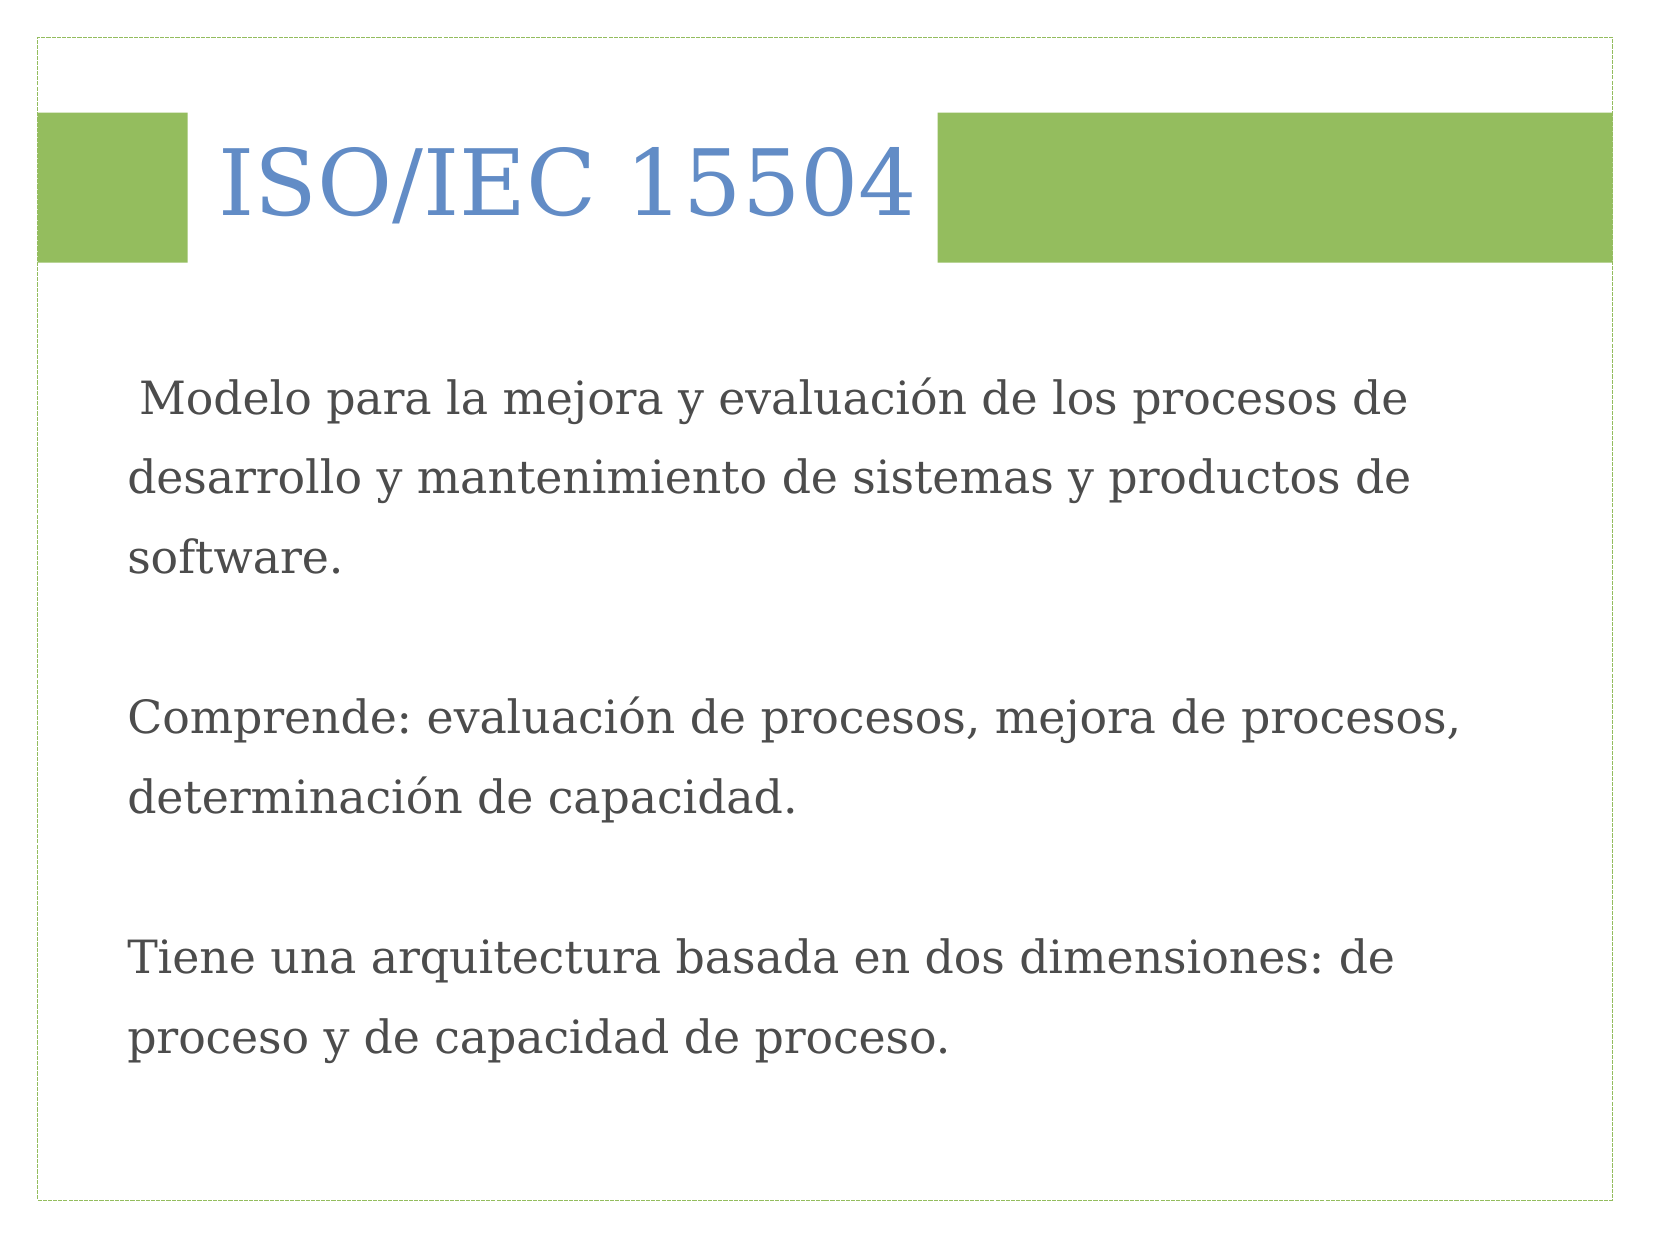

ISO/IEC 15504
 Modelo para la mejora y evaluación de los procesos de desarrollo y mantenimiento de sistemas y productos de software.
Comprende: evaluación de procesos, mejora de procesos, determinación de capacidad.
Tiene una arquitectura basada en dos dimensiones: de proceso y de capacidad de proceso.